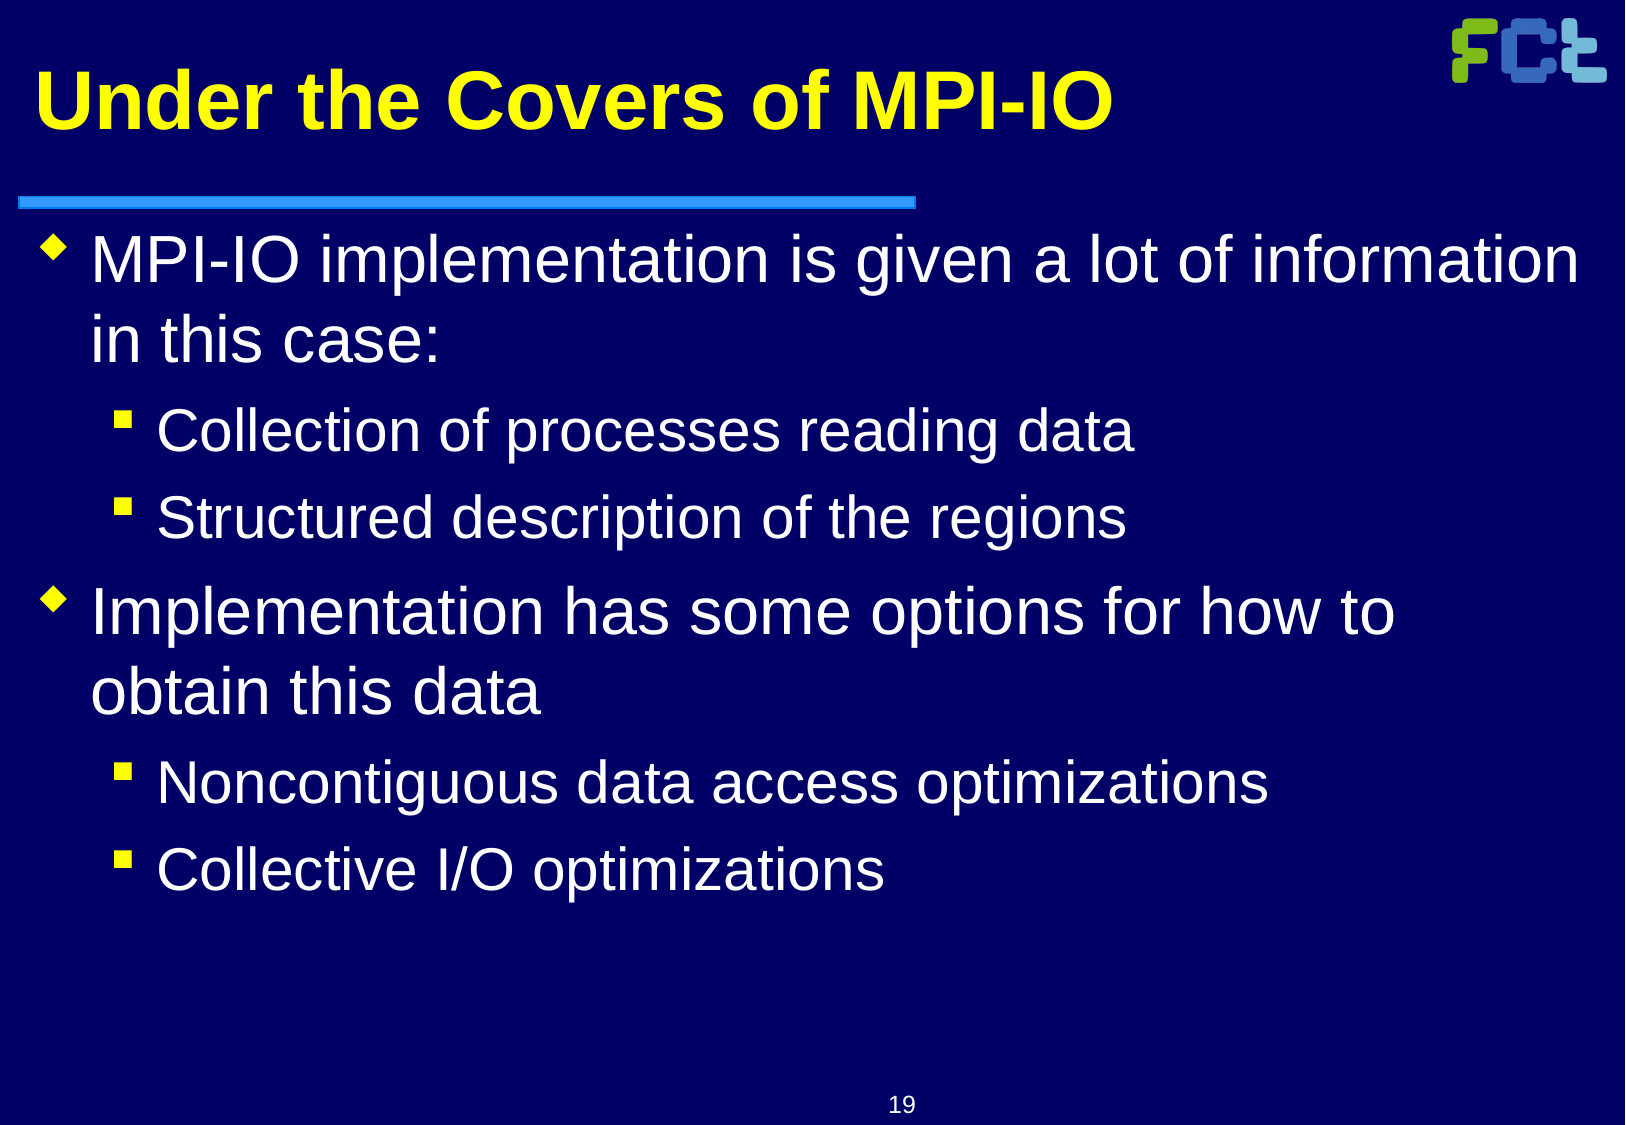

# Under the Covers of MPI-IO
MPI-IO implementation is given a lot of information in this case:
Collection of processes reading data
Structured description of the regions
Implementation has some options for how to obtain this data
Noncontiguous data access optimizations
Collective I/O optimizations